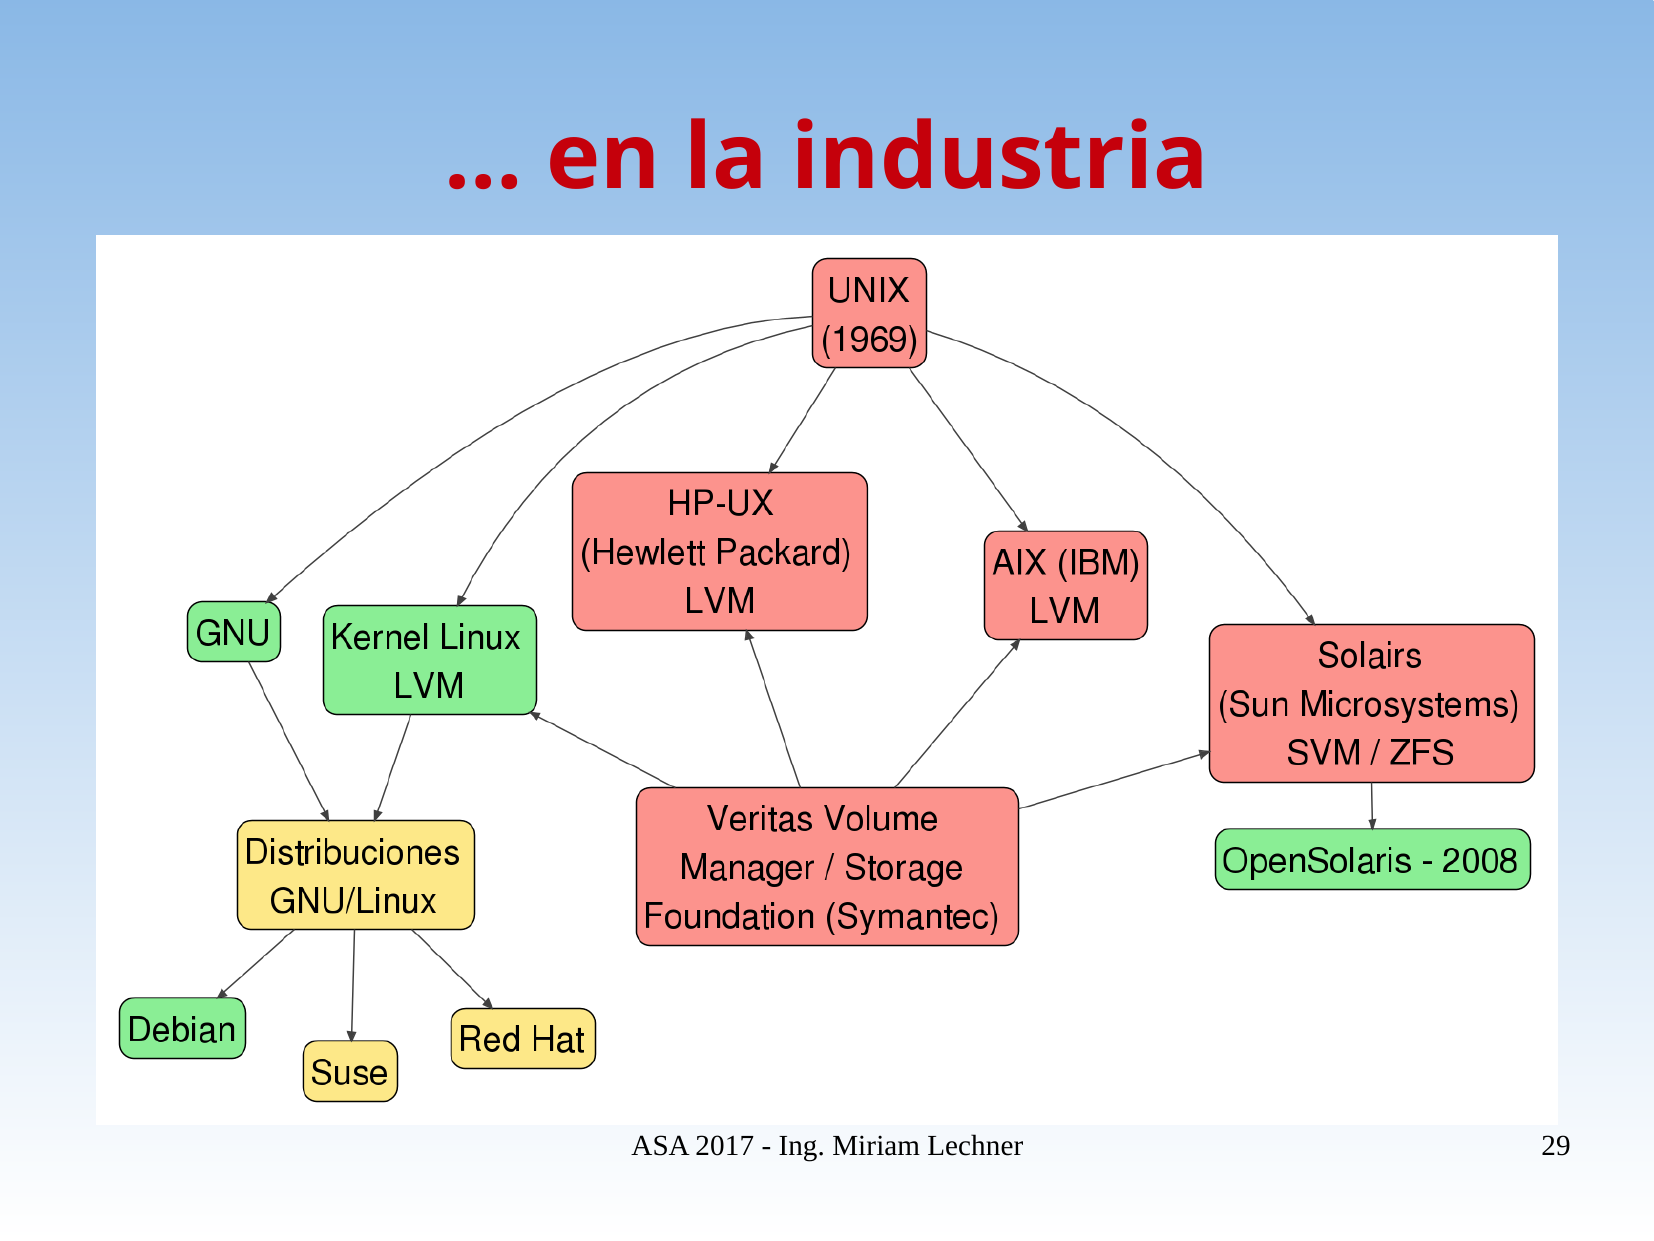

# … en la industria
ASA 2017 - Ing. Miriam Lechner
29